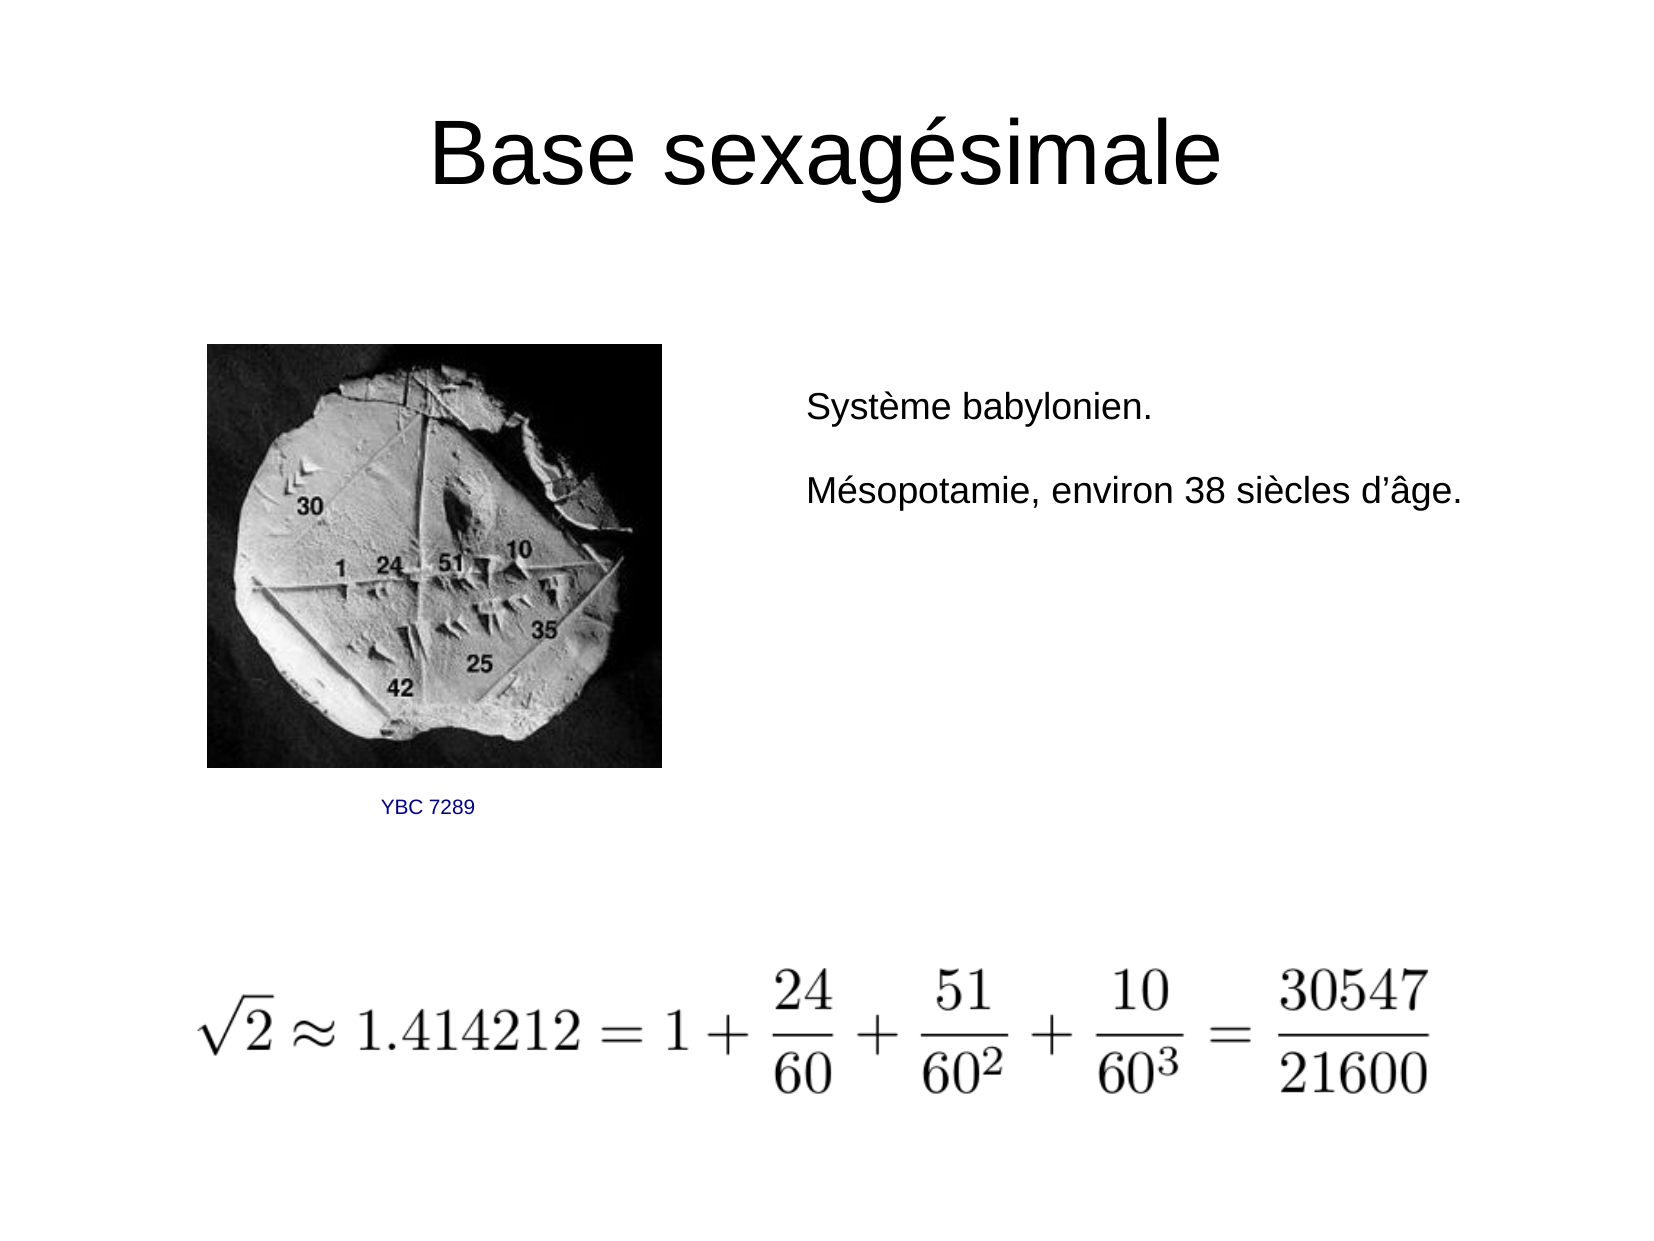

# Base sexagésimale
Système babylonien.
Mésopotamie, environ 38 siècles d’âge.
YBC 7289